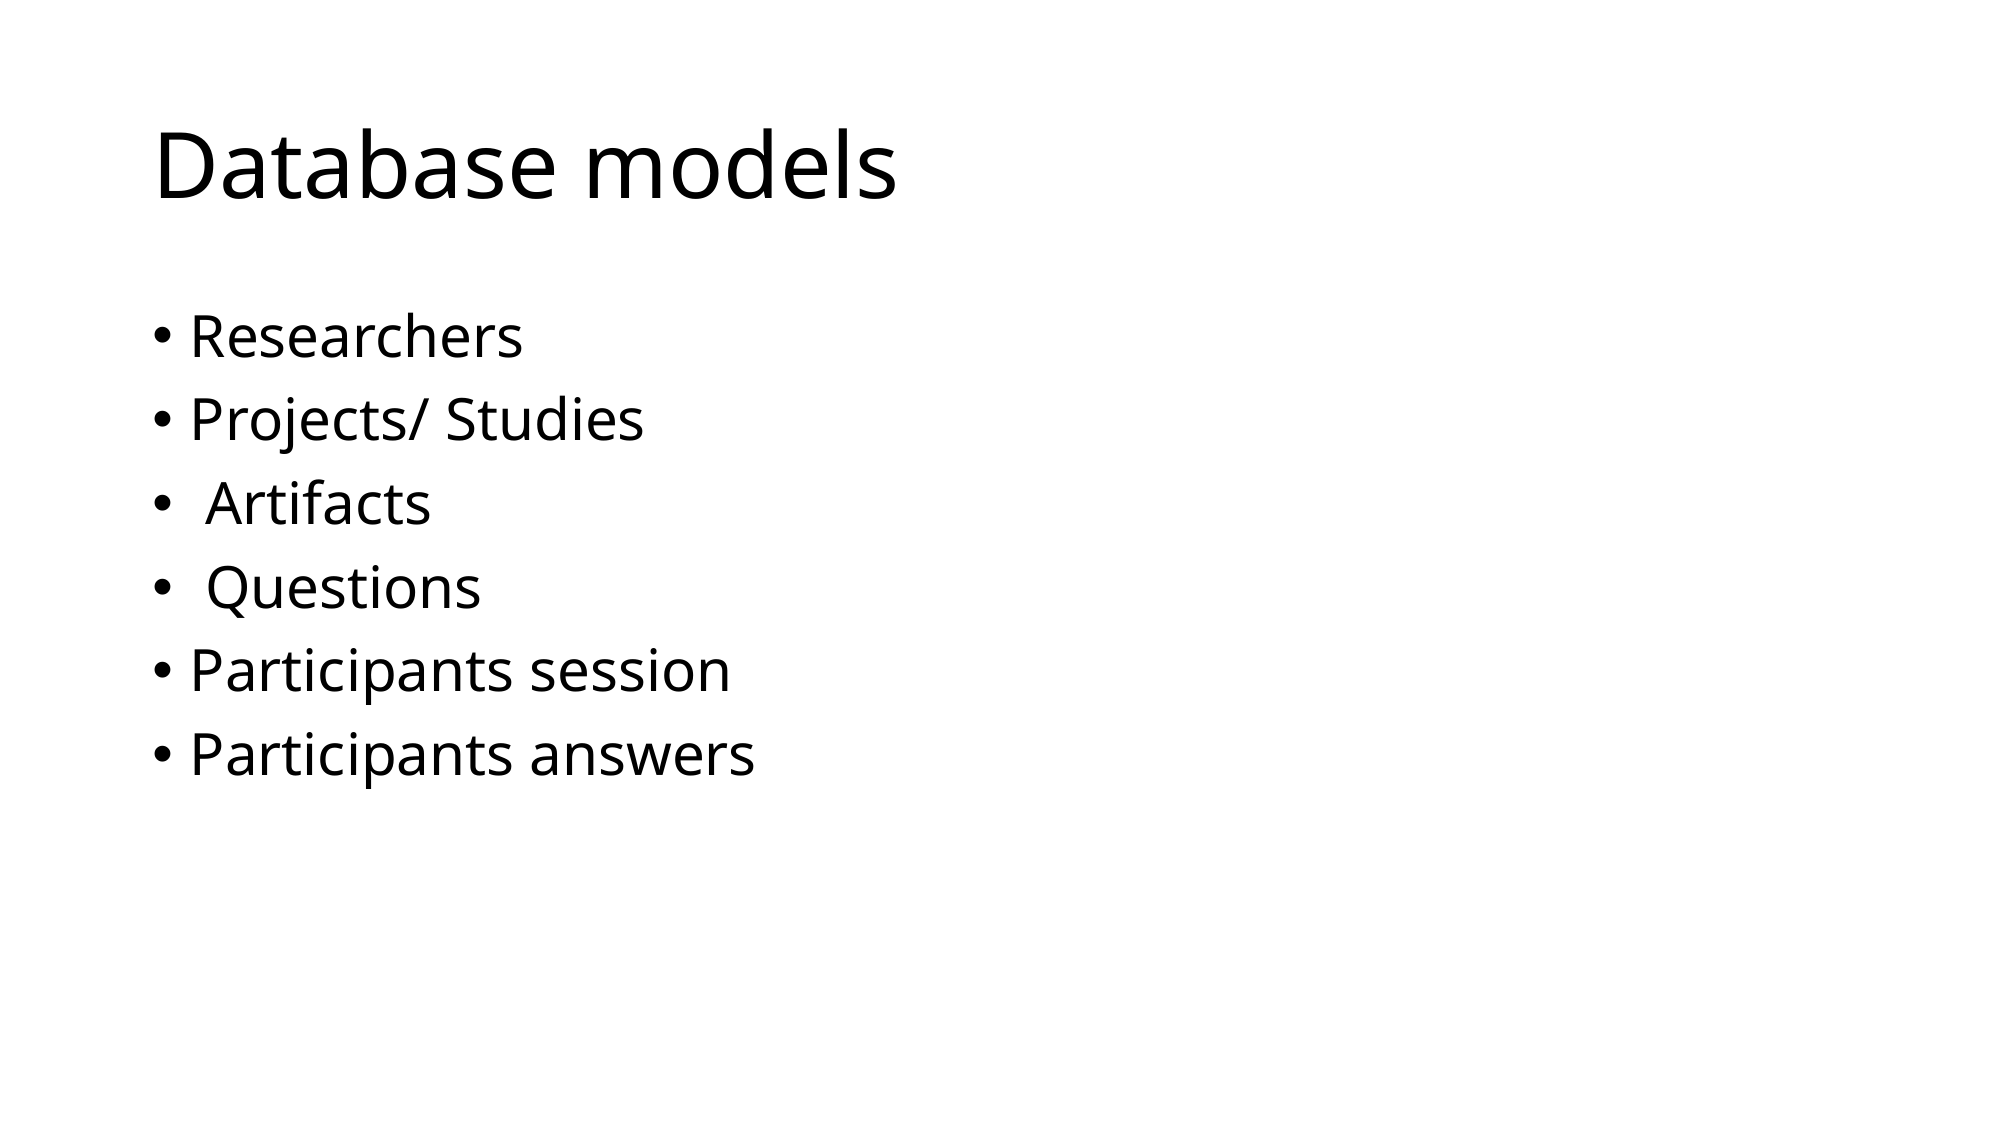

# Database models
Researchers
Projects/ Studies
 Artifacts
 Questions
Participants session
Participants answers